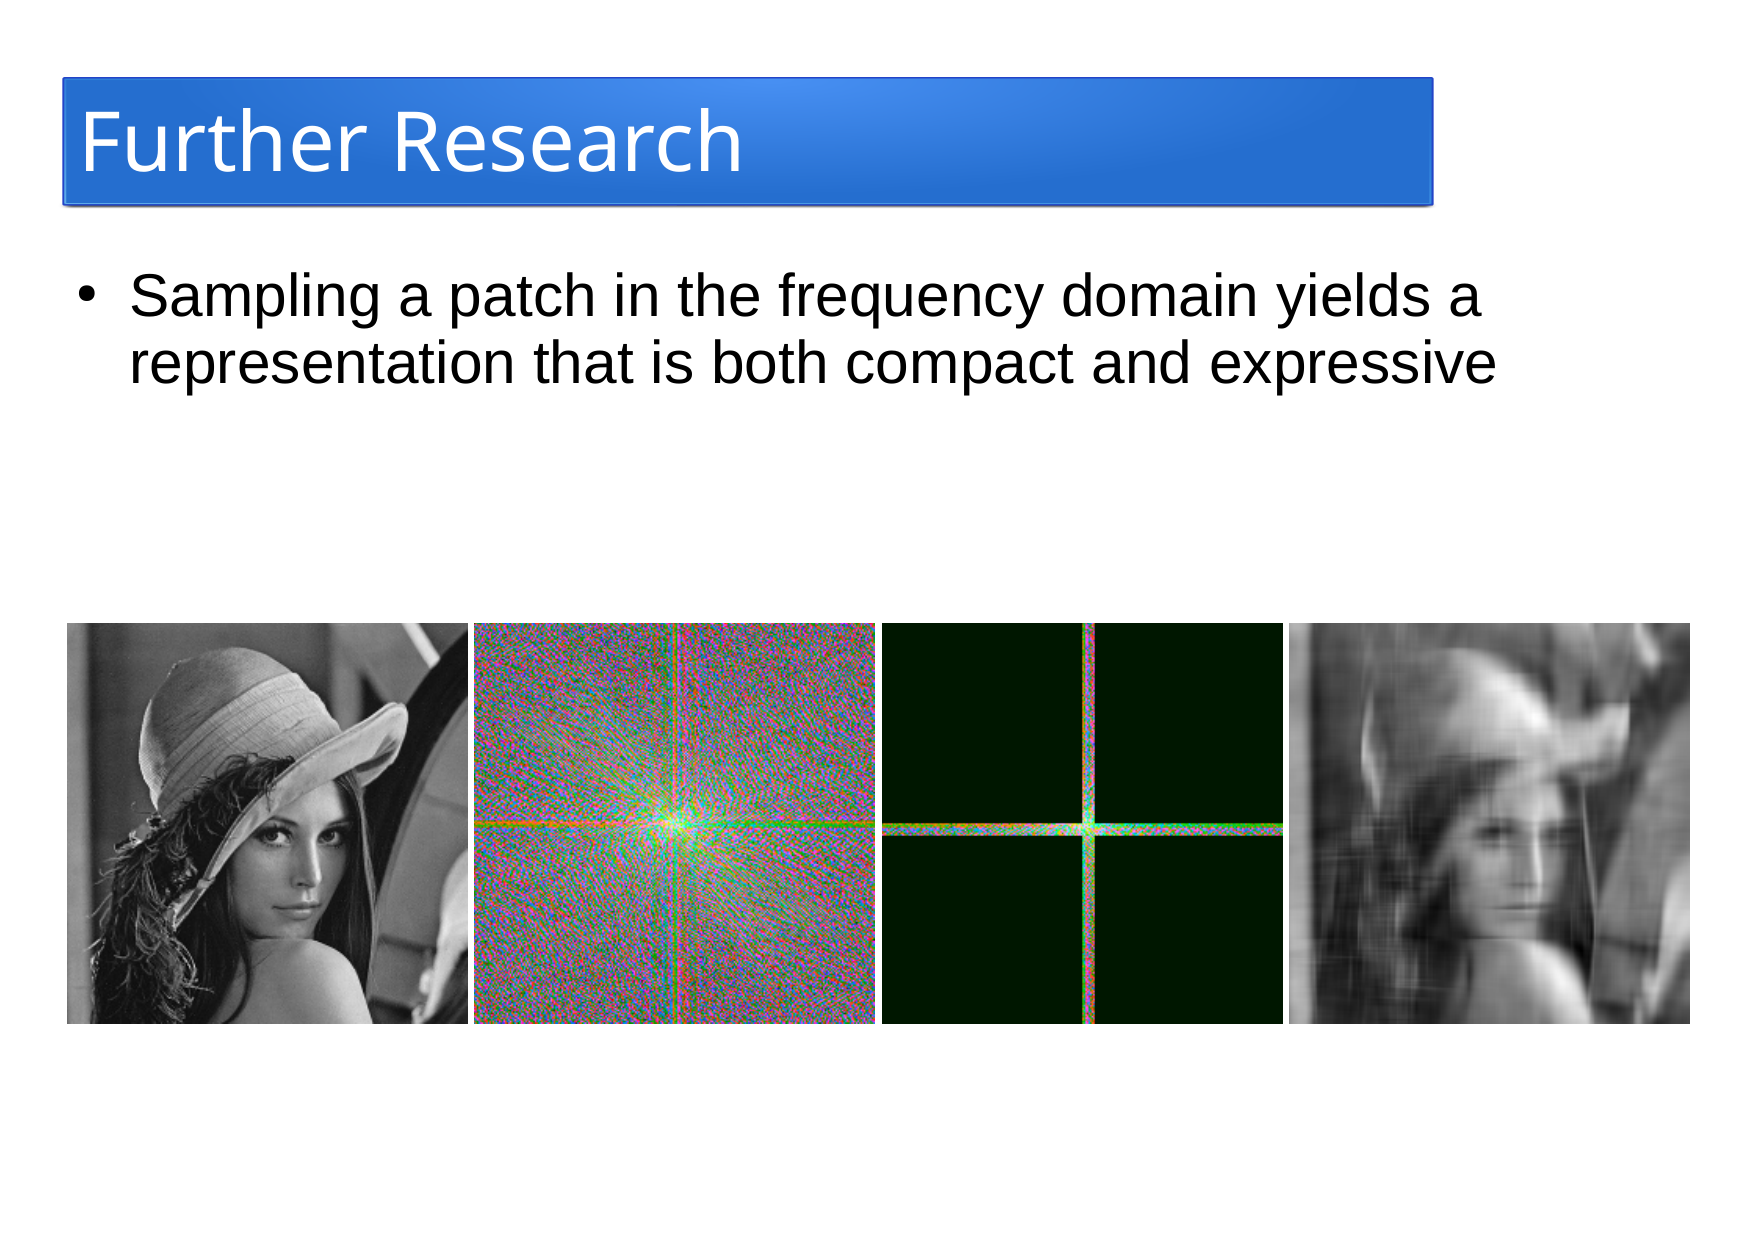

# Further Research
Sampling a patch in the frequency domain yields a representation that is both compact and expressive